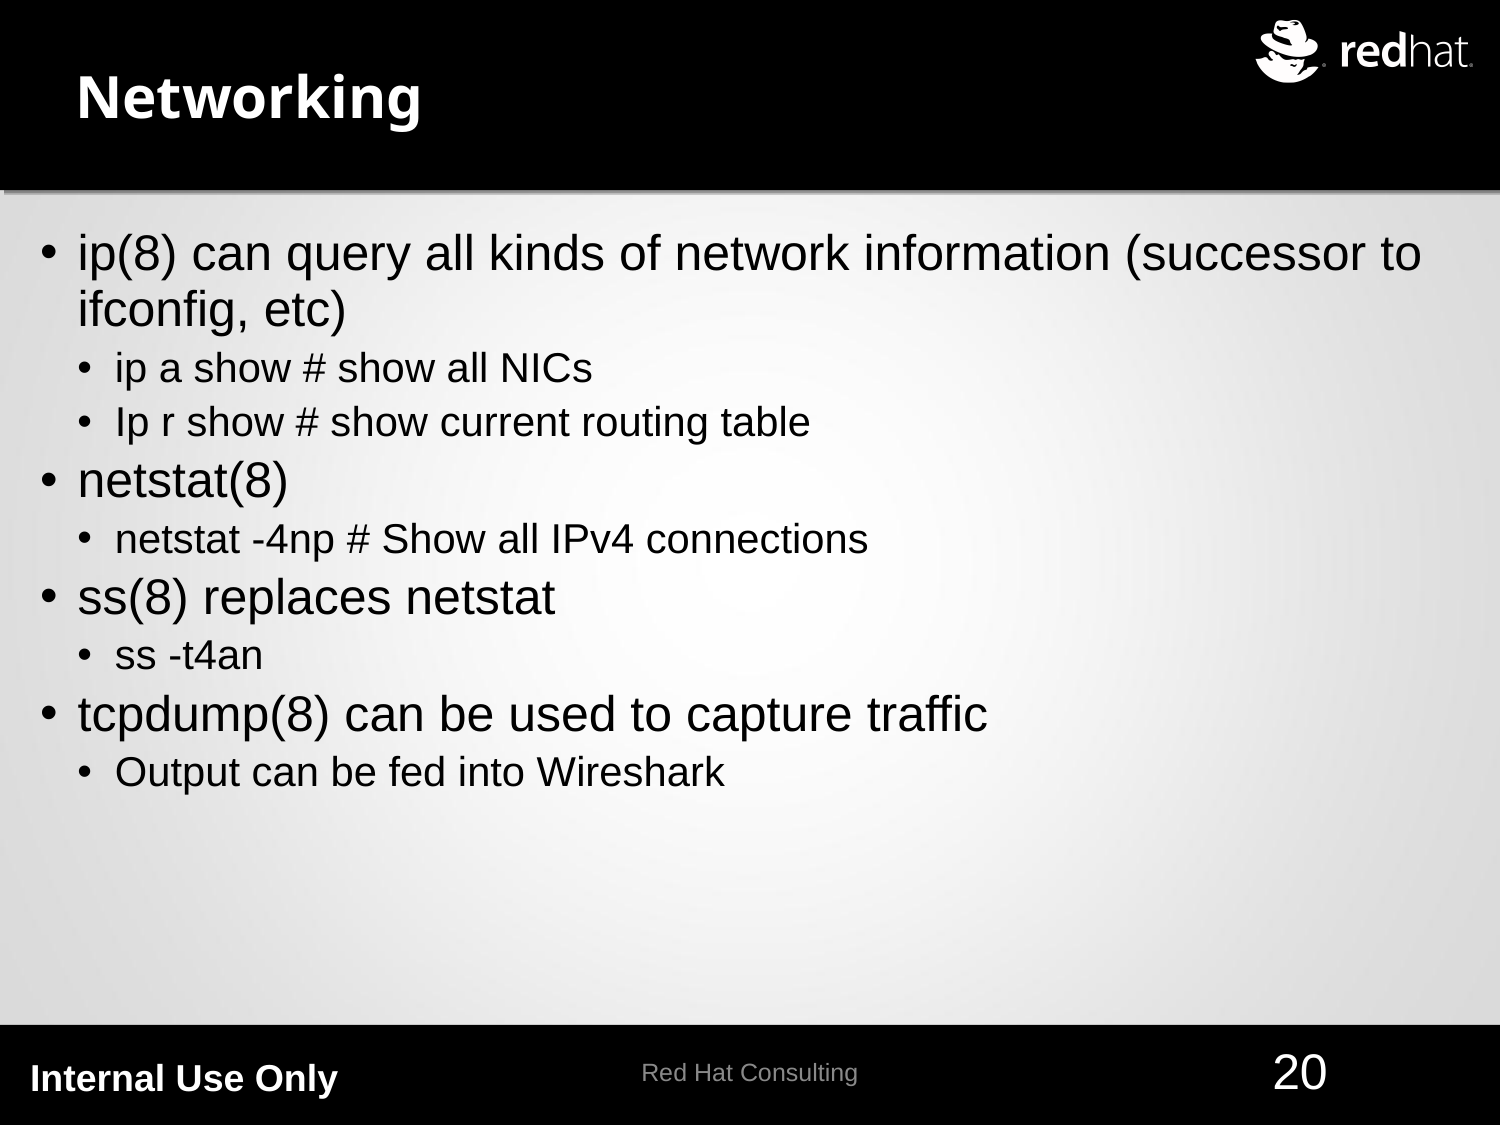

# Networking
ip(8) can query all kinds of network information (successor to ifconfig, etc)
ip a show # show all NICs
Ip r show # show current routing table
netstat(8)
netstat -4np # Show all IPv4 connections
ss(8) replaces netstat
ss -t4an
tcpdump(8) can be used to capture traffic
Output can be fed into Wireshark
Red Hat Consulting